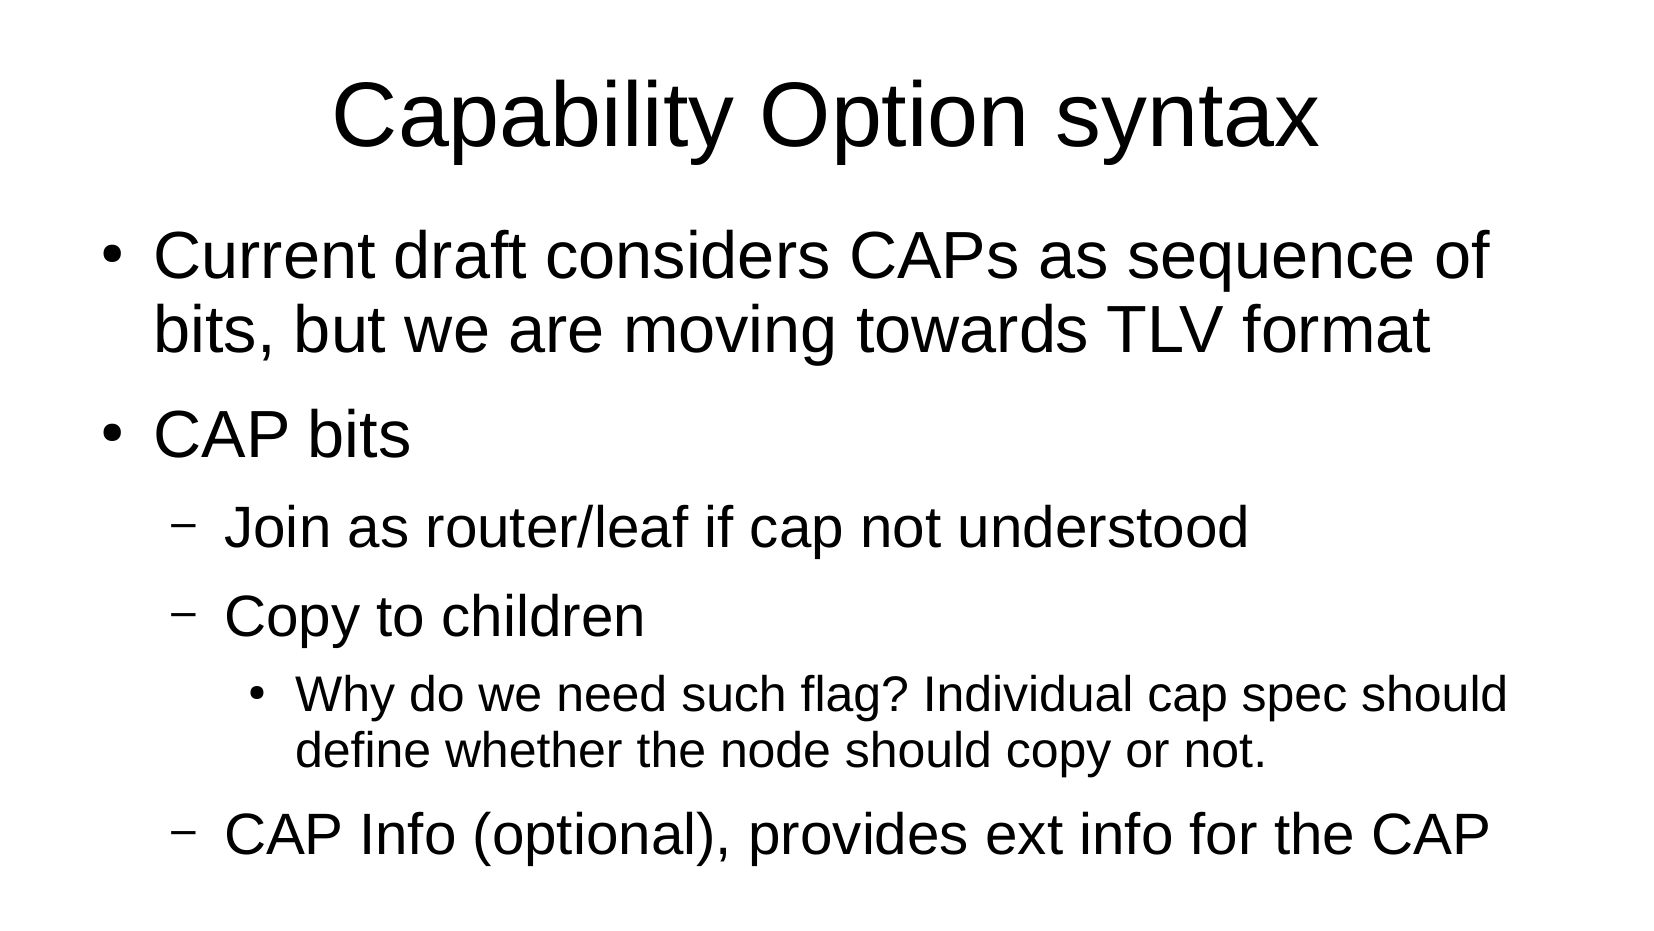

# Capability Option syntax
Current draft considers CAPs as sequence of bits, but we are moving towards TLV format
CAP bits
Join as router/leaf if cap not understood
Copy to children
Why do we need such flag? Individual cap spec should define whether the node should copy or not.
CAP Info (optional), provides ext info for the CAP